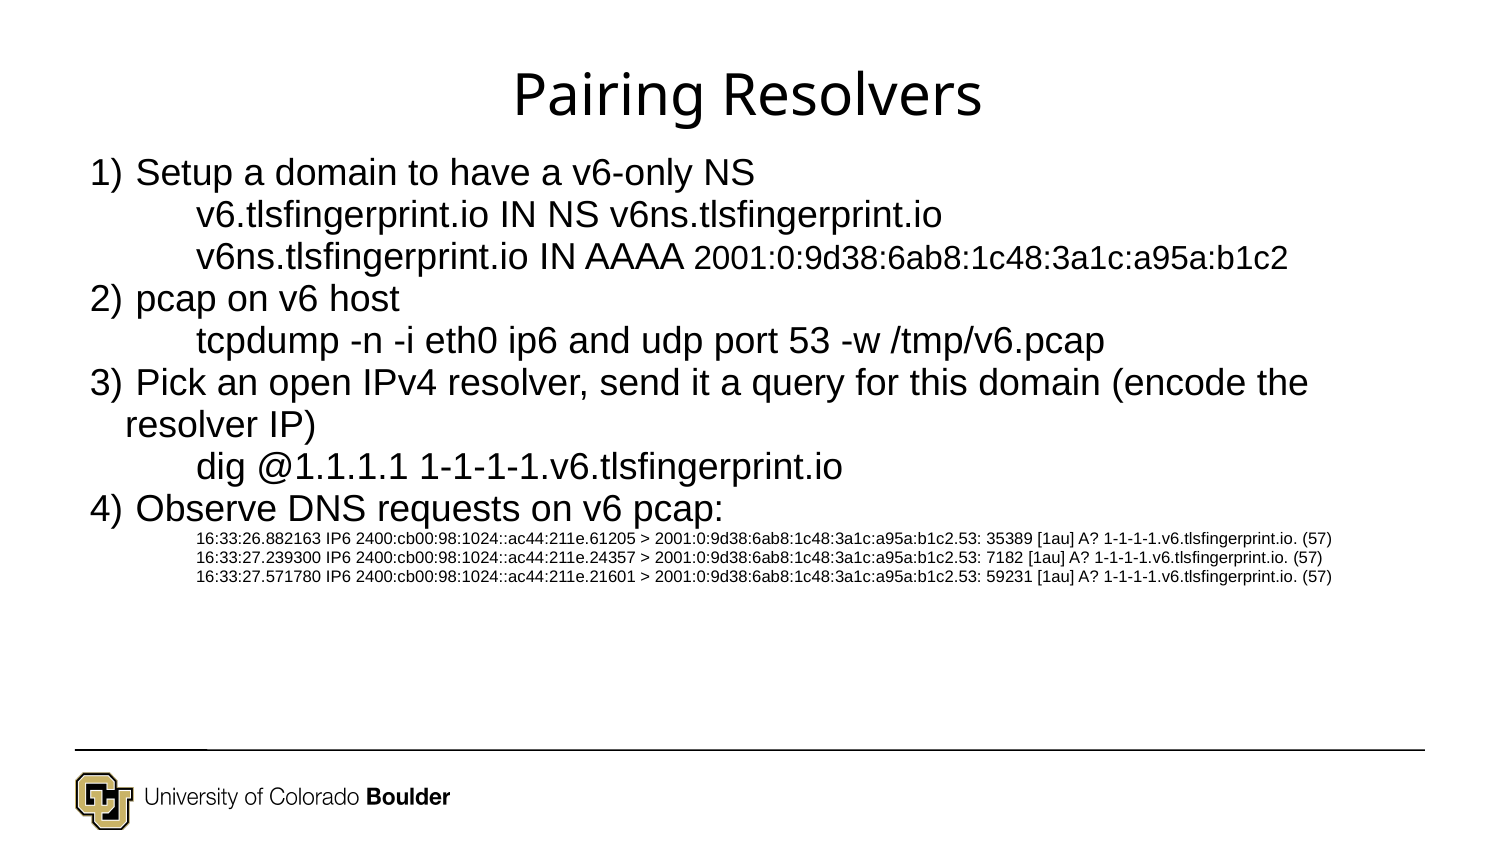

1. Setup a domain to have a v6-only NS:
 v6.tlsfingerprint.io IN NS v6ns.tlsfingerprint.io
 v6ns.tlsfingerprint.io IN AAAA 2604:a880:2:d0::211b:f001 (digitalocean v6 host)
2. pcap on digitalocean v6 host:
 tcpdump -n -i eth0 ip6 and udp port 53 -w /tmp/v6.pcap
3. Pick an open IPv4 resolver, send it a query for this domain (encode the resolver IP)
 dig @1.1.1.1 1-1-1-1.v6.tlsfingerprint.io
4. Observe DNS requests on v6 pcap:
16:33:26.882163 IP6 2400:cb00:98:1024::ac44:211e.61205 > 2604:a880:2:d0::211b:f001.53: 35389 [1au] A? 1-1-1-1.v6.tlsfingerprint.io. (57)
16:33:27.239300 IP6 2400:cb00:98:1024::ac44:211e.24357 > 2604:a880:2:d0::211b:f001.53: 7182 [1au] A? 1-1-1-1.v6.tlsfingerprint.io. (57)
16:33:27.571780 IP6 2400:cb00:98:1024::ac44:211e.21601 > 2604:a880:2:d0::211b:f001.53: 59231 [1au] A? 1-1-1-1.v6.tlsfingerprint.io. (57)
# Pairing Resolvers
 Setup a domain to have a v6-only NS
v6.tlsfingerprint.io IN NS v6ns.tlsfingerprint.io
v6ns.tlsfingerprint.io IN AAAA 2001:0:9d38:6ab8:1c48:3a1c:a95a:b1c2
 pcap on v6 host
tcpdump -n -i eth0 ip6 and udp port 53 -w /tmp/v6.pcap
 Pick an open IPv4 resolver, send it a query for this domain (encode the resolver IP)
dig @1.1.1.1 1-1-1-1.v6.tlsfingerprint.io
 Observe DNS requests on v6 pcap:
16:33:26.882163 IP6 2400:cb00:98:1024::ac44:211e.61205 > 2001:0:9d38:6ab8:1c48:3a1c:a95a:b1c2.53: 35389 [1au] A? 1-1-1-1.v6.tlsfingerprint.io. (57)
16:33:27.239300 IP6 2400:cb00:98:1024::ac44:211e.24357 > 2001:0:9d38:6ab8:1c48:3a1c:a95a:b1c2.53: 7182 [1au] A? 1-1-1-1.v6.tlsfingerprint.io. (57)
16:33:27.571780 IP6 2400:cb00:98:1024::ac44:211e.21601 > 2001:0:9d38:6ab8:1c48:3a1c:a95a:b1c2.53: 59231 [1au] A? 1-1-1-1.v6.tlsfingerprint.io. (57)